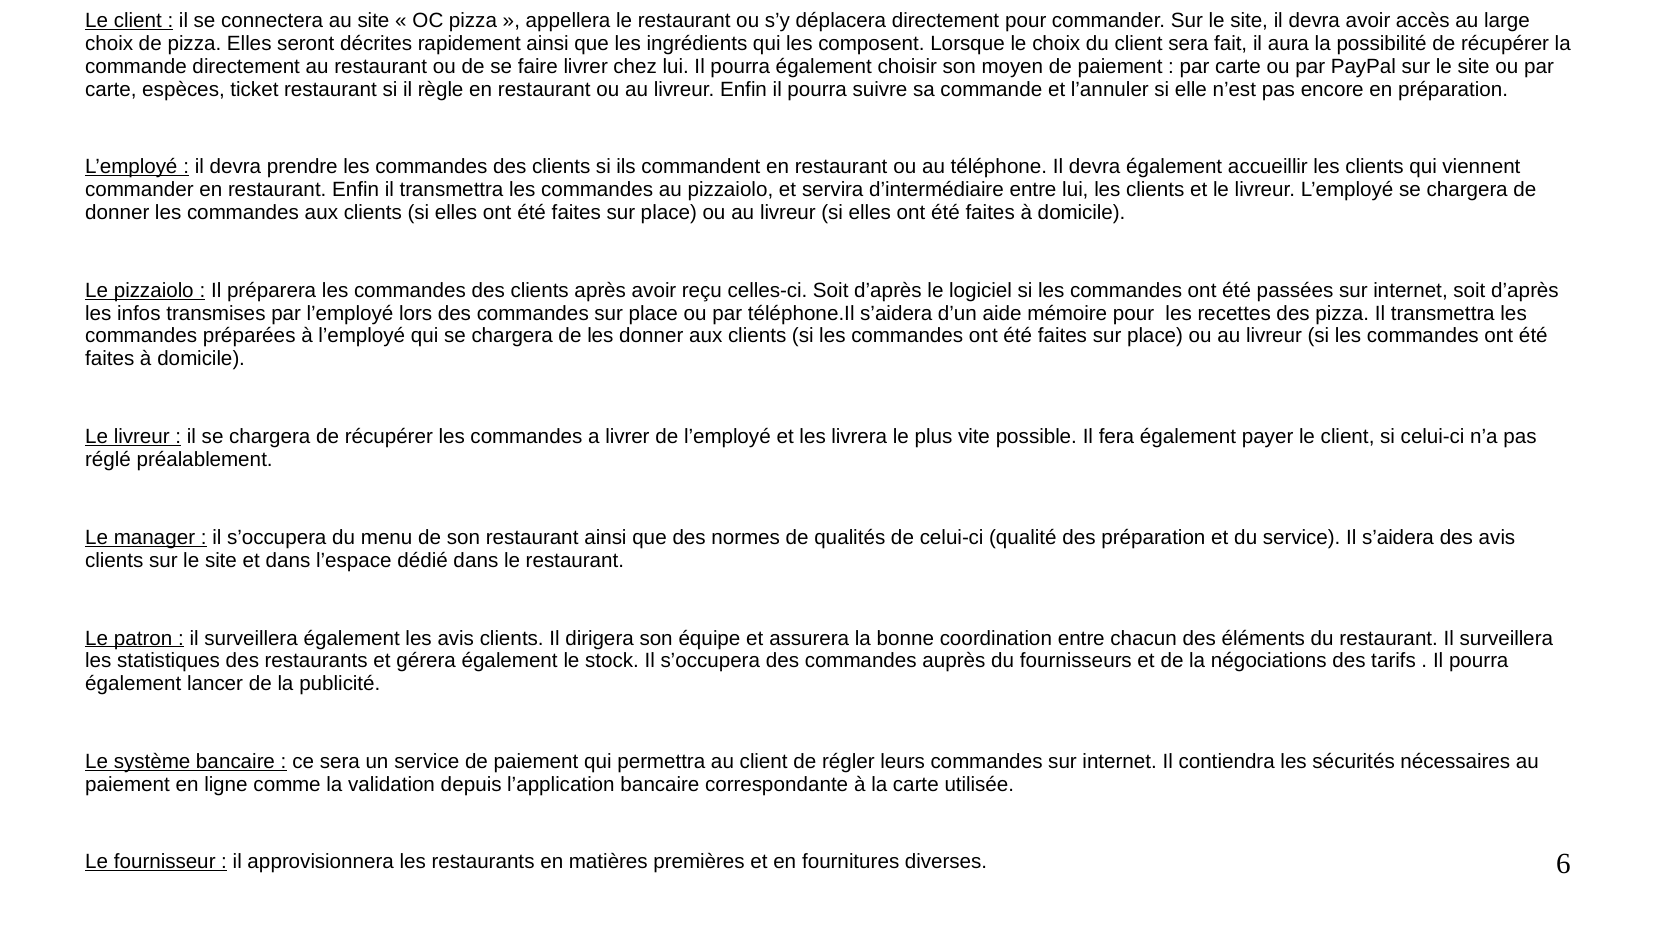

# Le client : il se connectera au site « OC pizza », appellera le restaurant ou s’y déplacera directement pour commander. Sur le site, il devra avoir accès au large choix de pizza. Elles seront décrites rapidement ainsi que les ingrédients qui les composent. Lorsque le choix du client sera fait, il aura la possibilité de récupérer la commande directement au restaurant ou de se faire livrer chez lui. Il pourra également choisir son moyen de paiement : par carte ou par PayPal sur le site ou par carte, espèces, ticket restaurant si il règle en restaurant ou au livreur. Enfin il pourra suivre sa commande et l’annuler si elle n’est pas encore en préparation.
L’employé : il devra prendre les commandes des clients si ils commandent en restaurant ou au téléphone. Il devra également accueillir les clients qui viennent commander en restaurant. Enfin il transmettra les commandes au pizzaiolo, et servira d’intermédiaire entre lui, les clients et le livreur. L’employé se chargera de donner les commandes aux clients (si elles ont été faites sur place) ou au livreur (si elles ont été faites à domicile).
Le pizzaiolo : Il préparera les commandes des clients après avoir reçu celles-ci. Soit d’après le logiciel si les commandes ont été passées sur internet, soit d’après les infos transmises par l’employé lors des commandes sur place ou par téléphone.Il s’aidera d’un aide mémoire pour les recettes des pizza. Il transmettra les commandes préparées à l’employé qui se chargera de les donner aux clients (si les commandes ont été faites sur place) ou au livreur (si les commandes ont été faites à domicile).
Le livreur : il se chargera de récupérer les commandes a livrer de l’employé et les livrera le plus vite possible. Il fera également payer le client, si celui-ci n’a pas réglé préalablement.
Le manager : il s’occupera du menu de son restaurant ainsi que des normes de qualités de celui-ci (qualité des préparation et du service). Il s’aidera des avis clients sur le site et dans l’espace dédié dans le restaurant.
Le patron : il surveillera également les avis clients. Il dirigera son équipe et assurera la bonne coordination entre chacun des éléments du restaurant. Il surveillera les statistiques des restaurants et gérera également le stock. Il s’occupera des commandes auprès du fournisseurs et de la négociations des tarifs . Il pourra également lancer de la publicité.
Le système bancaire : ce sera un service de paiement qui permettra au client de régler leurs commandes sur internet. Il contiendra les sécurités nécessaires au paiement en ligne comme la validation depuis l’application bancaire correspondante à la carte utilisée.
Le fournisseur : il approvisionnera les restaurants en matières premières et en fournitures diverses.
6